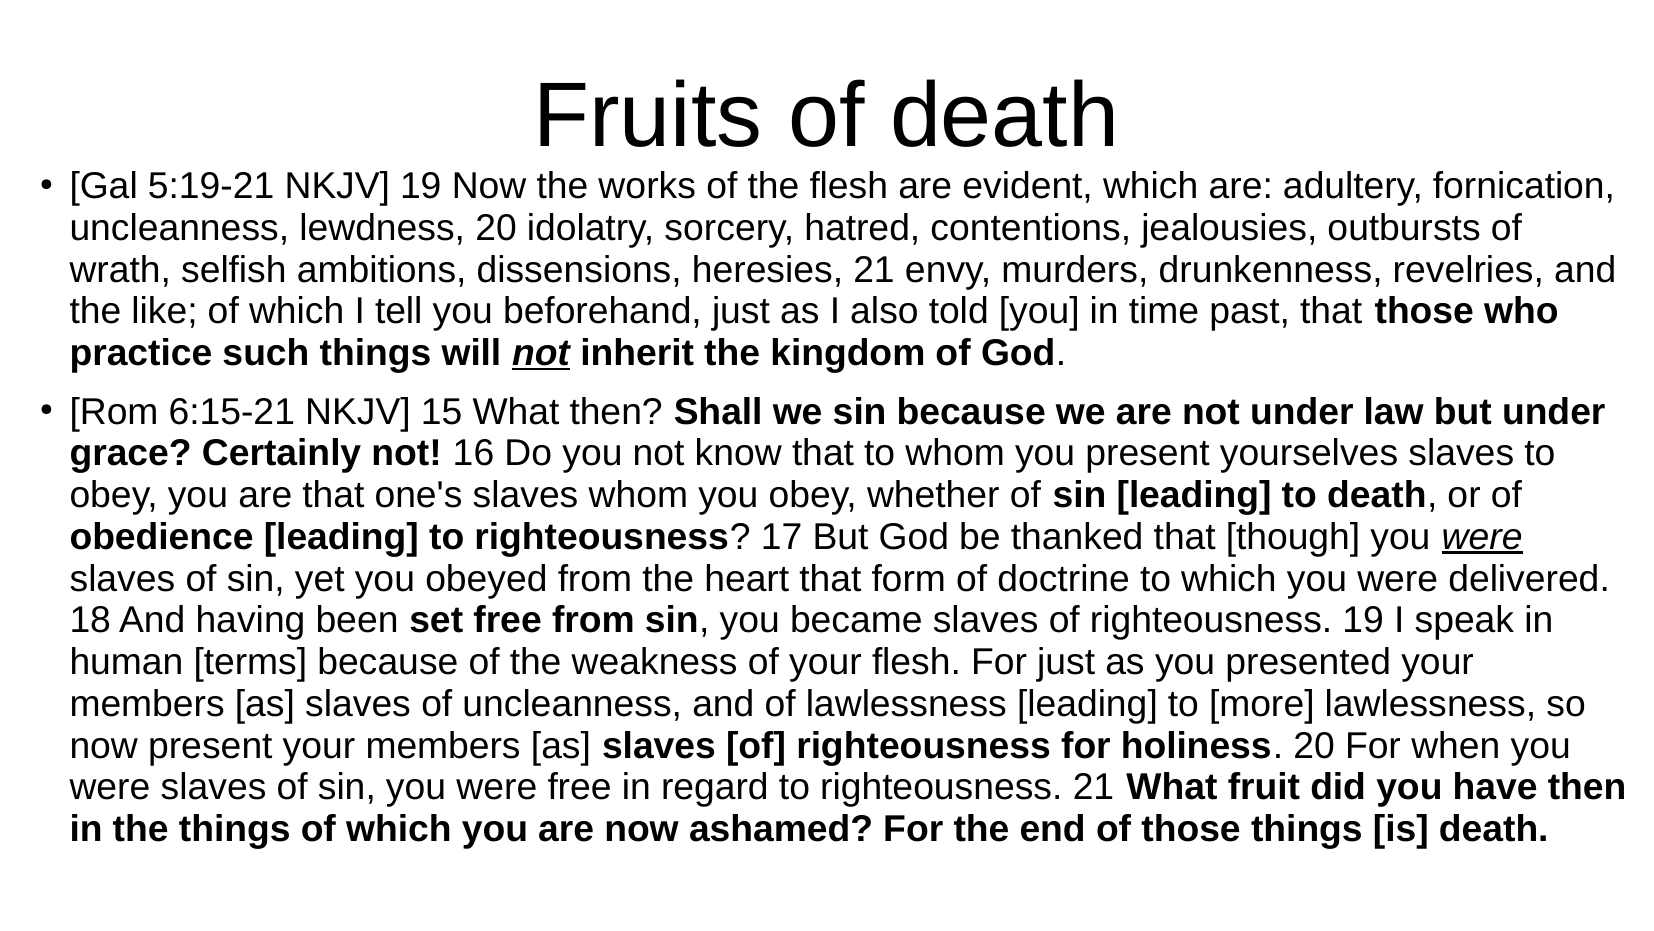

# Fruits of death
[Gal 5:19-21 NKJV] 19 Now the works of the flesh are evident, which are: adultery, fornication, uncleanness, lewdness, 20 idolatry, sorcery, hatred, contentions, jealousies, outbursts of wrath, selfish ambitions, dissensions, heresies, 21 envy, murders, drunkenness, revelries, and the like; of which I tell you beforehand, just as I also told [you] in time past, that those who practice such things will not inherit the kingdom of God.
[Rom 6:15-21 NKJV] 15 What then? Shall we sin because we are not under law but under grace? Certainly not! 16 Do you not know that to whom you present yourselves slaves to obey, you are that one's slaves whom you obey, whether of sin [leading] to death, or of obedience [leading] to righteousness? 17 But God be thanked that [though] you were slaves of sin, yet you obeyed from the heart that form of doctrine to which you were delivered. 18 And having been set free from sin, you became slaves of righteousness. 19 I speak in human [terms] because of the weakness of your flesh. For just as you presented your members [as] slaves of uncleanness, and of lawlessness [leading] to [more] lawlessness, so now present your members [as] slaves [of] righteousness for holiness. 20 For when you were slaves of sin, you were free in regard to righteousness. 21 What fruit did you have then in the things of which you are now ashamed? For the end of those things [is] death.